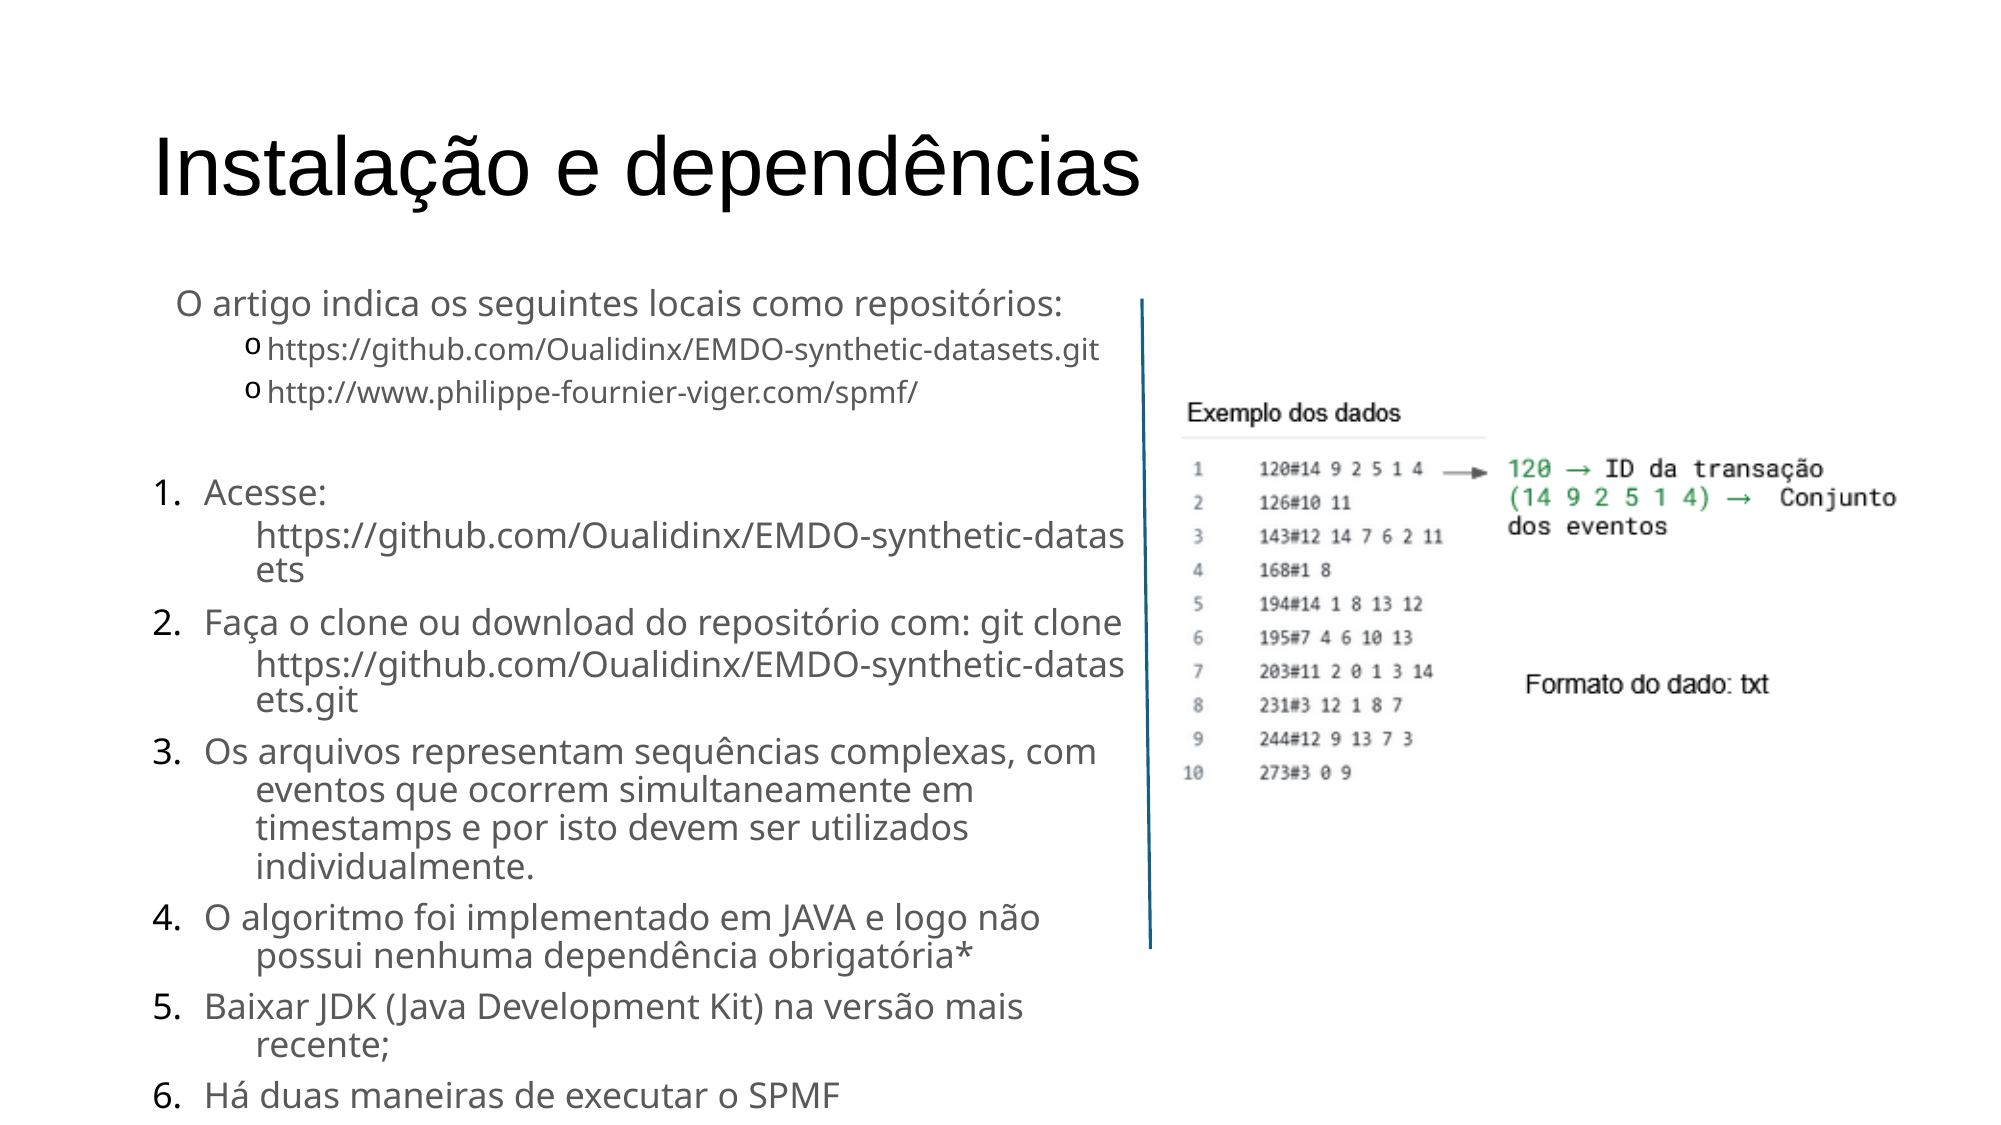

# Instalação e dependências
O artigo indica os seguintes locais como repositórios:
https://github.com/Oualidinx/EMDO-synthetic-datasets.git
http://www.philippe-fournier-viger.com/spmf/
Acesse: https://github.com/Oualidinx/EMDO-synthetic-datasets
Faça o clone ou download do repositório com: git clone https://github.com/Oualidinx/EMDO-synthetic-datasets.git
Os arquivos representam sequências complexas, com eventos que ocorrem simultaneamente em timestamps e por isto devem ser utilizados individualmente.
O algoritmo foi implementado em JAVA e logo não possui nenhuma dependência obrigatória*
Baixar JDK (Java Development Kit) na versão mais recente;
Há duas maneiras de executar o SPMF
Via arquivo.jar
Compilar localmente